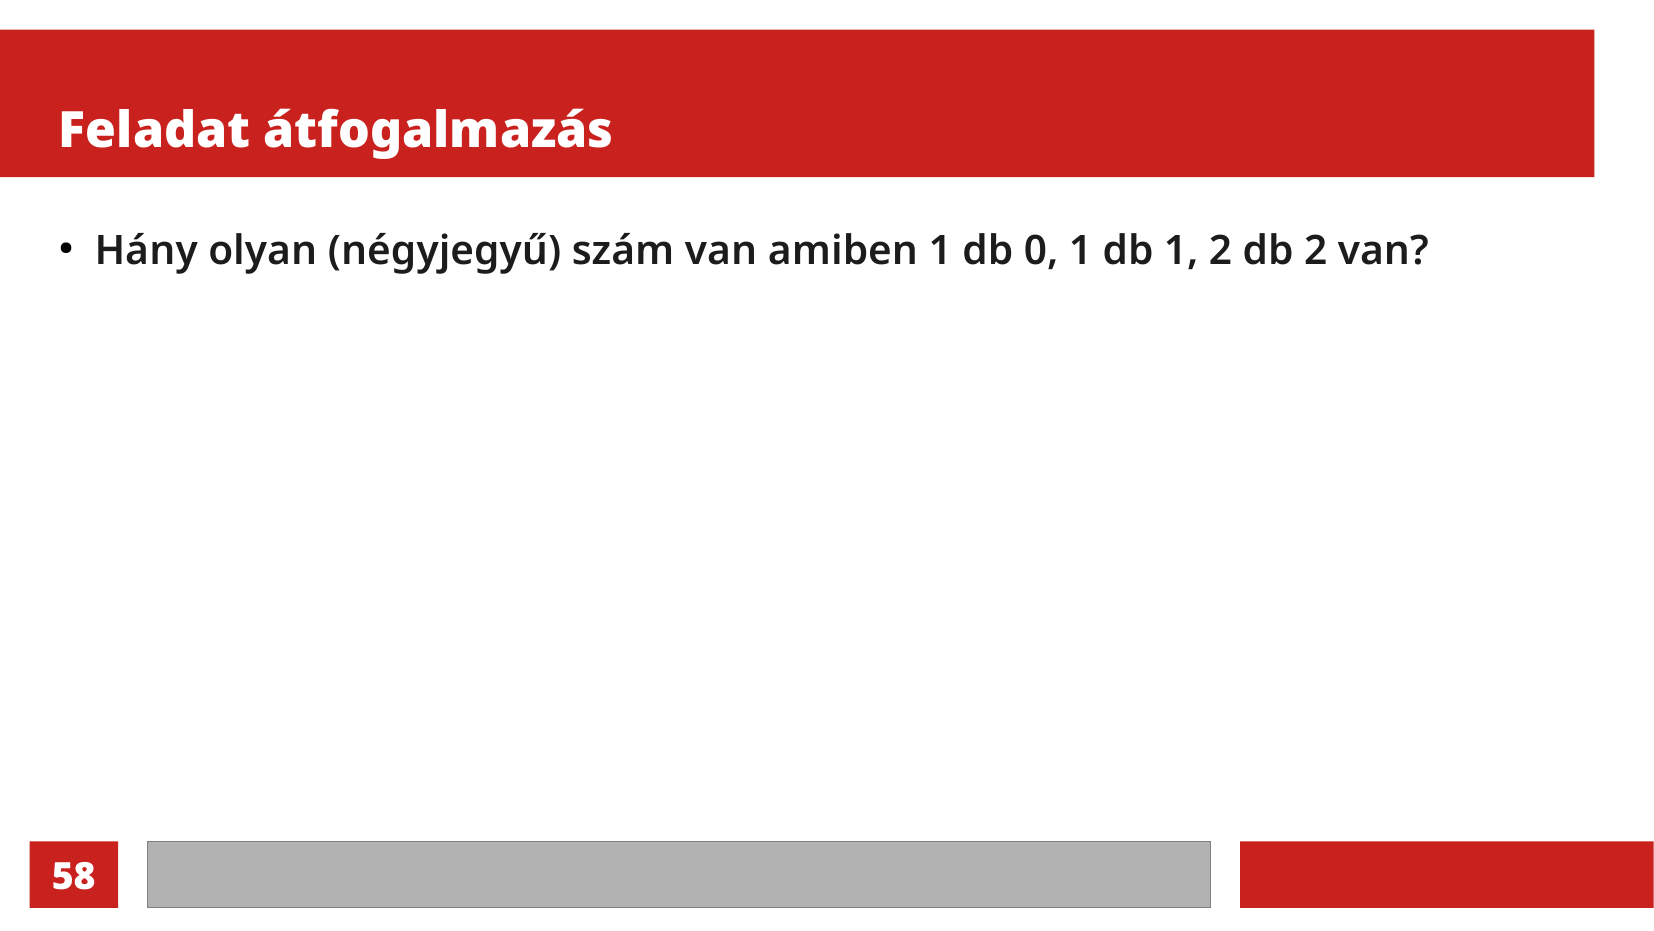

# Feladat átfogalmazás
Hány olyan (négyjegyű) szám van amiben 1 db 0, 1 db 1, 2 db 2 van?
58